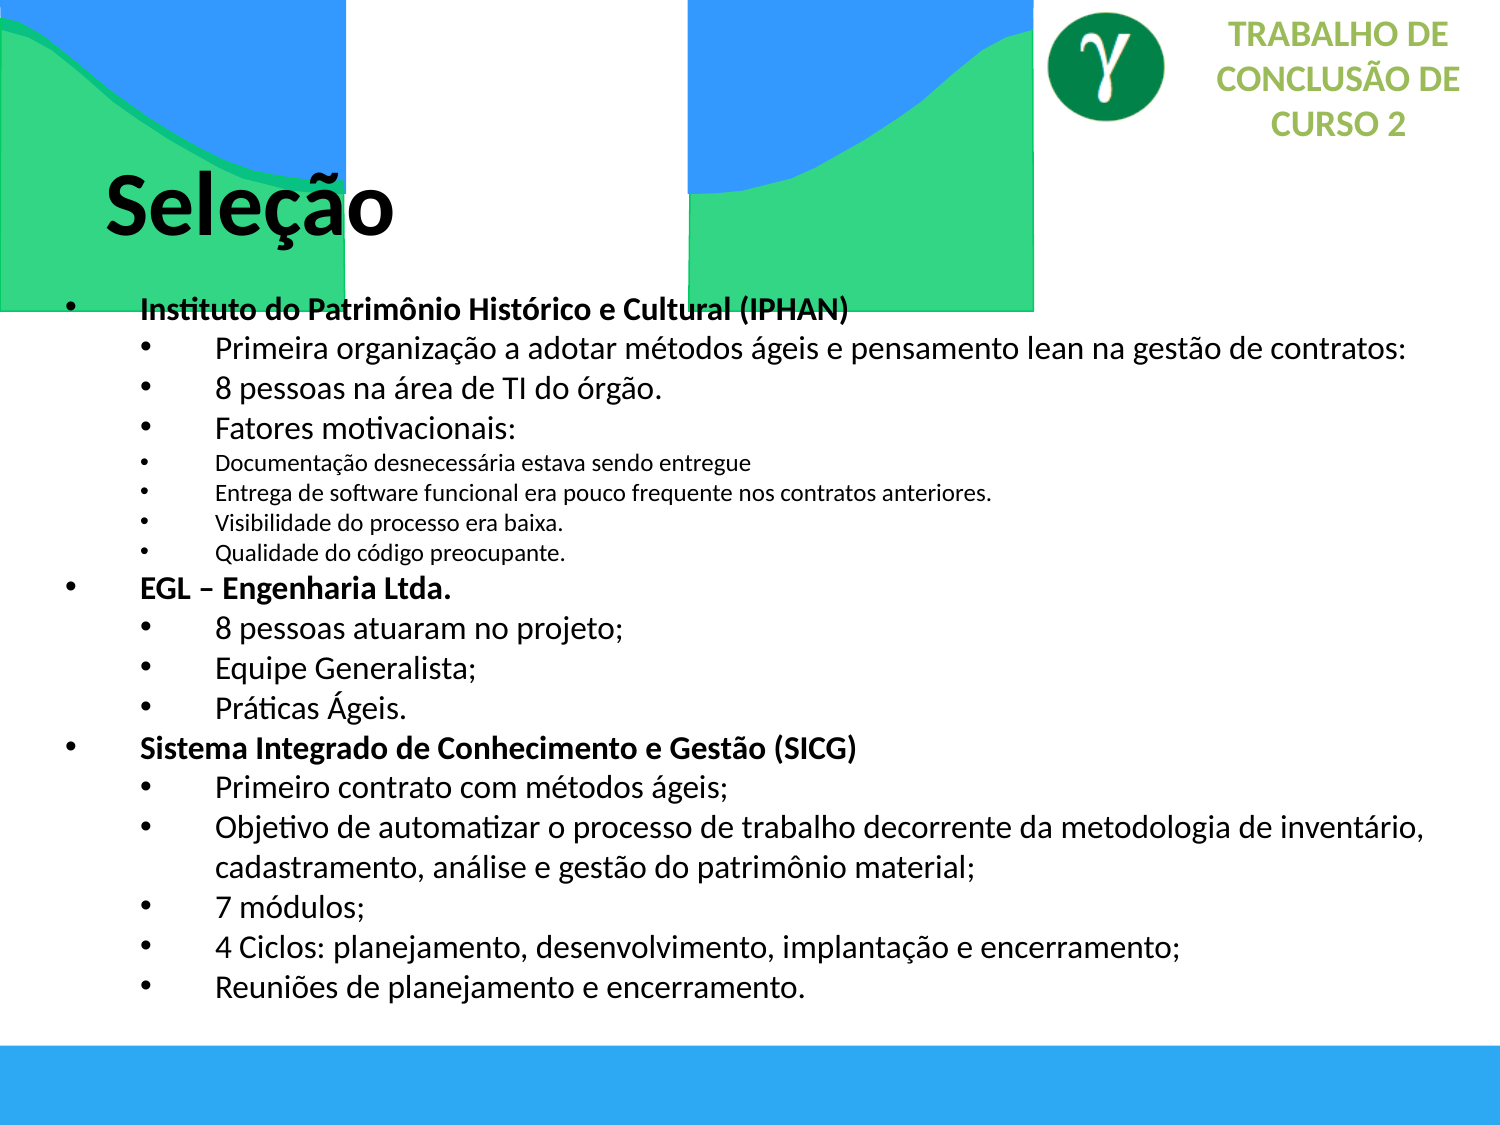

TRABALHO DE CONCLUSÃO DE CURSO 2
Seleção
Instituto do Patrimônio Histórico e Cultural (IPHAN)
Primeira organização a adotar métodos ágeis e pensamento lean na gestão de contratos:
8 pessoas na área de TI do órgão.
Fatores motivacionais:
Documentação desnecessária estava sendo entregue
Entrega de software funcional era pouco frequente nos contratos anteriores.
Visibilidade do processo era baixa.
Qualidade do código preocupante.
EGL – Engenharia Ltda.
8 pessoas atuaram no projeto;
Equipe Generalista;
Práticas Ágeis.
Sistema Integrado de Conhecimento e Gestão (SICG)
Primeiro contrato com métodos ágeis;
Objetivo de automatizar o processo de trabalho decorrente da metodologia de inventário, cadastramento, análise e gestão do patrimônio material;
7 módulos;
4 Ciclos: planejamento, desenvolvimento, implantação e encerramento;
Reuniões de planejamento e encerramento.